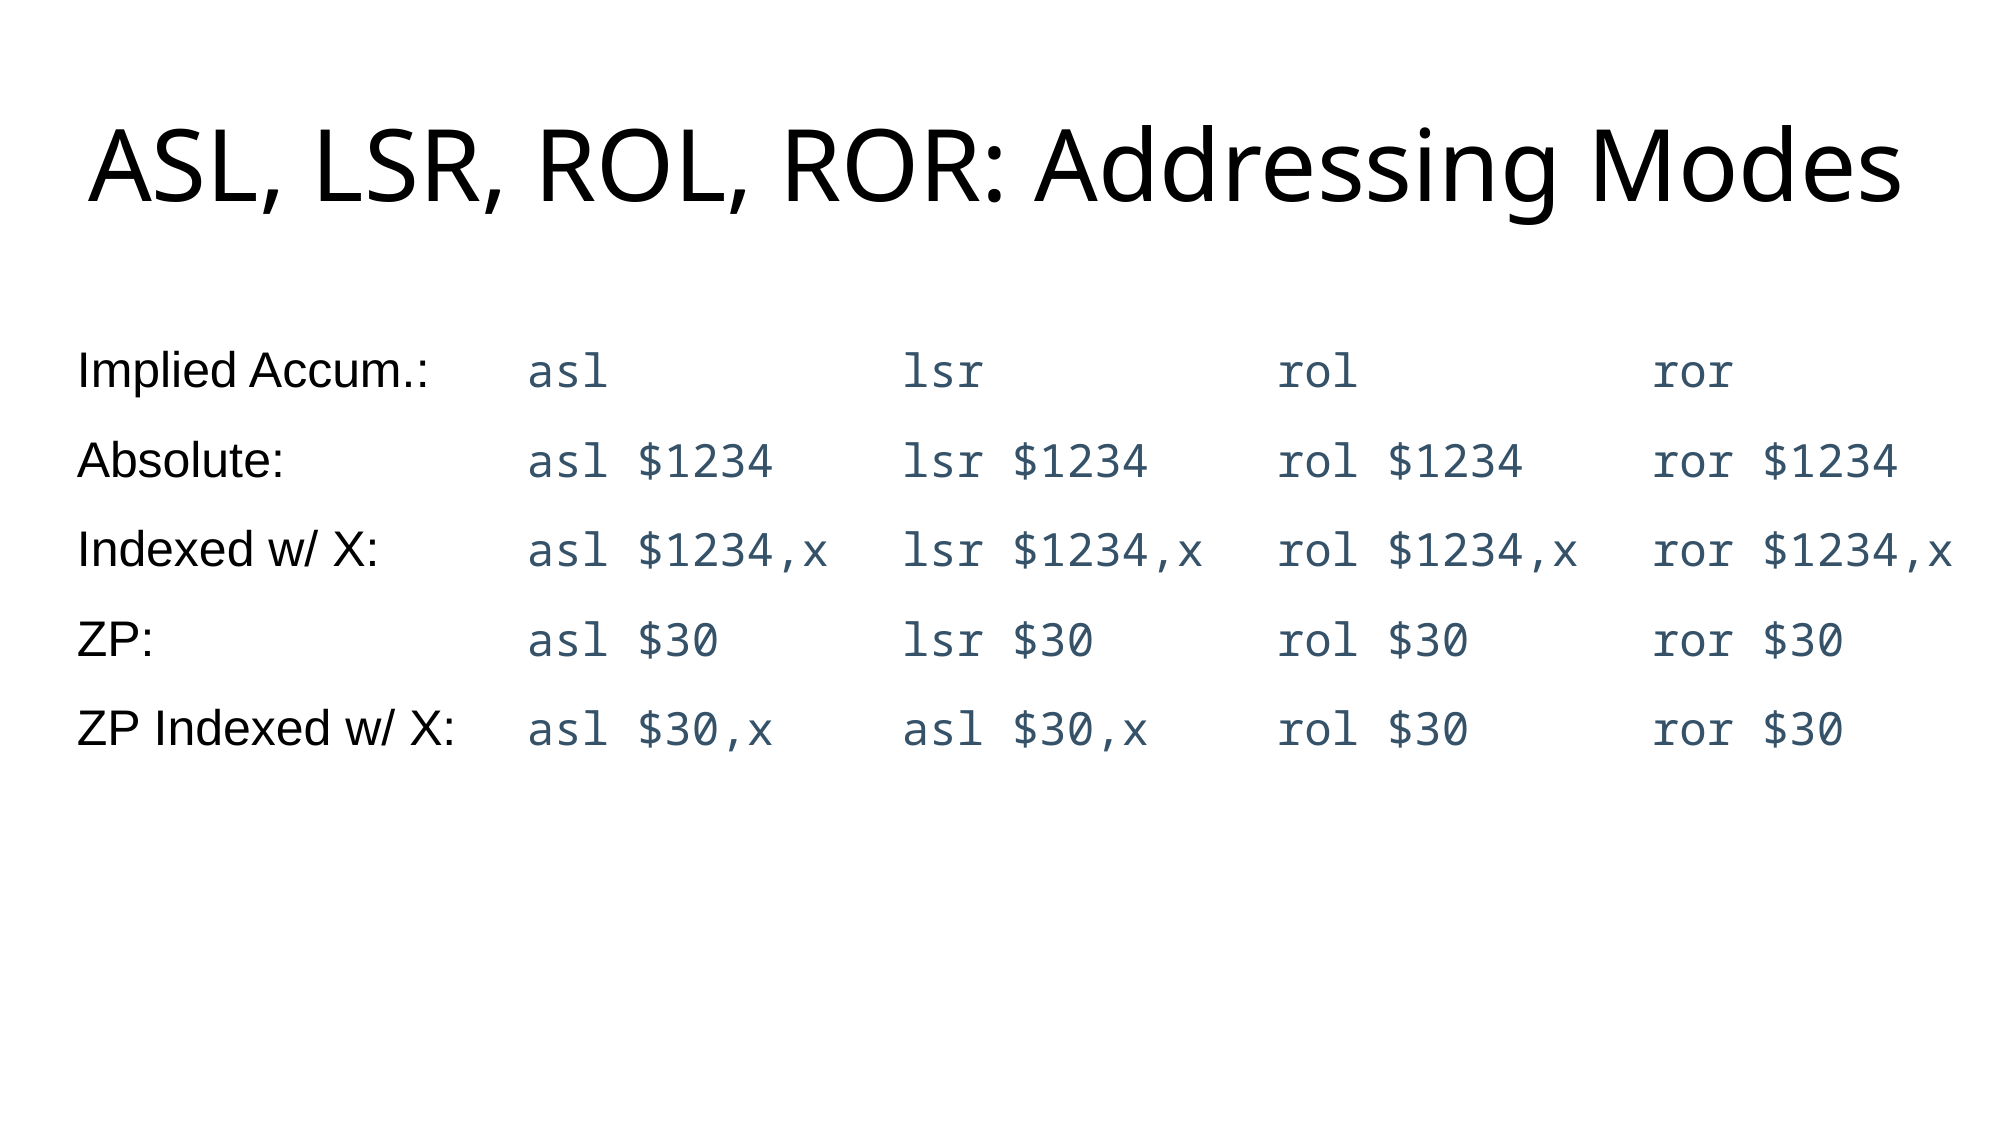

ASL, LSR, ROL, ROR: Addressing Modes
# Implied Accum.:		asl				lsr				rol				ror
Absolute: 				asl $1234		lsr $1234		rol $1234		ror $1234
Indexed w/ X:		asl $1234,x	lsr $1234,x	rol $1234,x	ror $1234,x
ZP: 					asl $30			lsr $30			rol $30			ror $30
ZP Indexed w/ X:	asl $30,x		asl $30,x		rol $30			ror $30